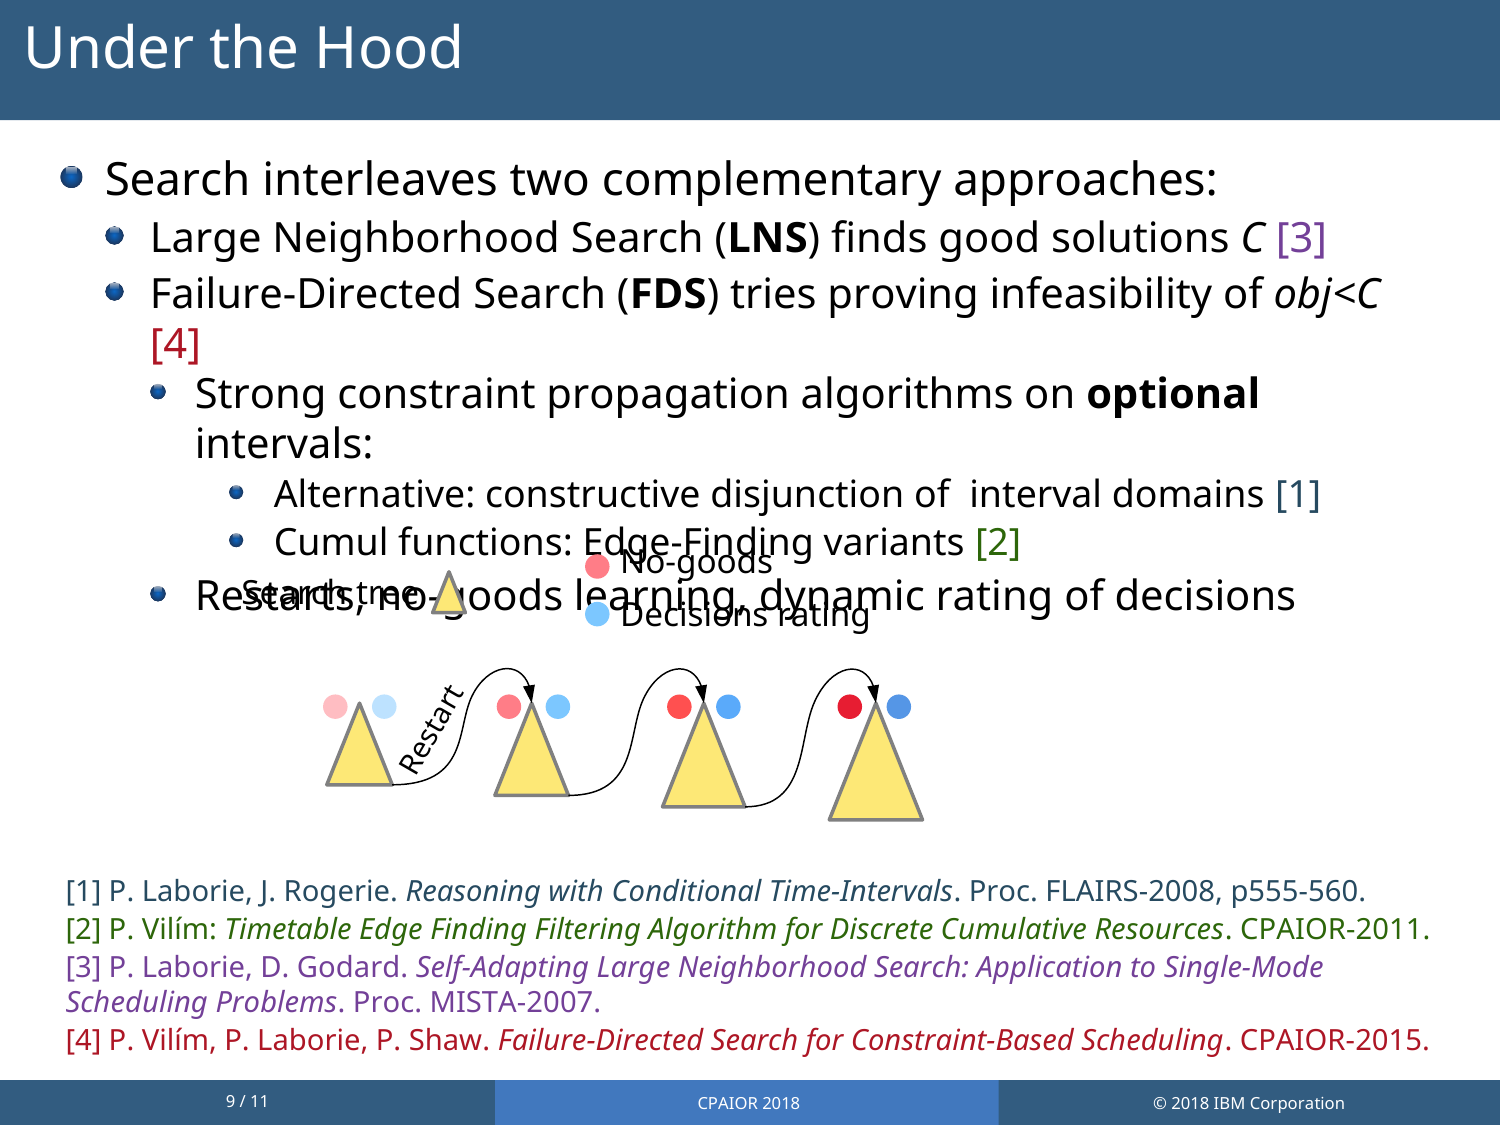

# Under the Hood
Search interleaves two complementary approaches:
Large Neighborhood Search (LNS) finds good solutions C [3]
Failure-Directed Search (FDS) tries proving infeasibility of obj<C [4]
Strong constraint propagation algorithms on optional intervals:
Alternative: constructive disjunction of interval domains [1]
Cumul functions: Edge-Finding variants [2]
Restarts, no-goods learning, dynamic rating of decisions
No-goods
Search tree
Decisions rating
Restart
[1] P. Laborie, J. Rogerie. Reasoning with Conditional Time-Intervals. Proc. FLAIRS-2008, p555-560.
[2] P. Vilím: Timetable Edge Finding Filtering Algorithm for Discrete Cumulative Resources. CPAIOR-2011.
[3] P. Laborie, D. Godard. Self-Adapting Large Neighborhood Search: Application to Single-Mode Scheduling Problems. Proc. MISTA-2007.
[4] P. Vilím, P. Laborie, P. Shaw. Failure-Directed Search for Constraint-Based Scheduling. CPAIOR-2015.